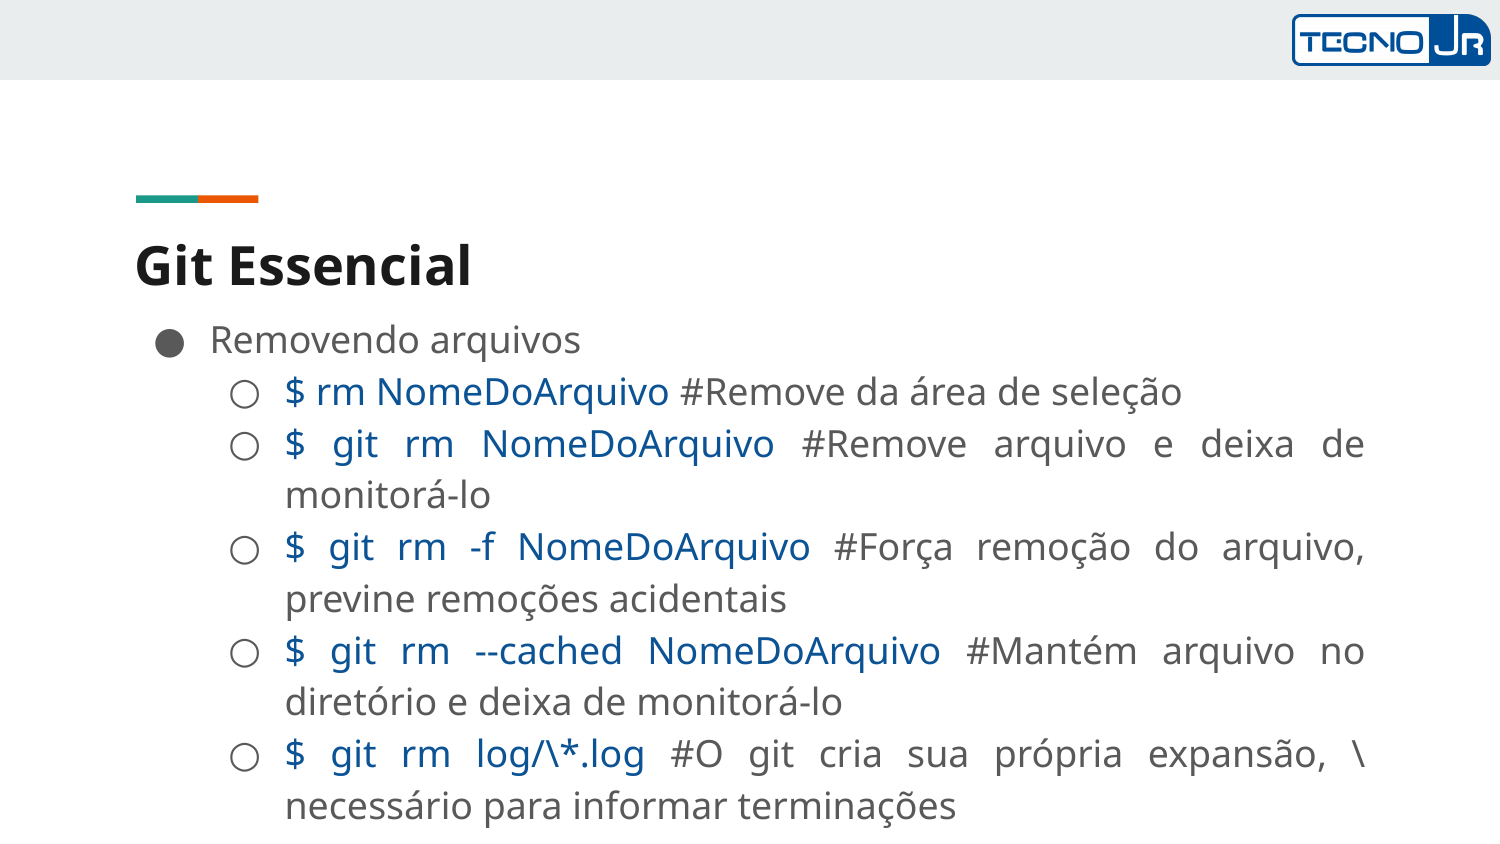

# Git Essencial
Removendo arquivos
$ rm NomeDoArquivo #Remove da área de seleção
$ git rm NomeDoArquivo #Remove arquivo e deixa de monitorá-lo
$ git rm -f NomeDoArquivo #Força remoção do arquivo, previne remoções acidentais
$ git rm --cached NomeDoArquivo #Mantém arquivo no diretório e deixa de monitorá-lo
$ git rm log/\*.log #O git cria sua própria expansão, \ necessário para informar terminações